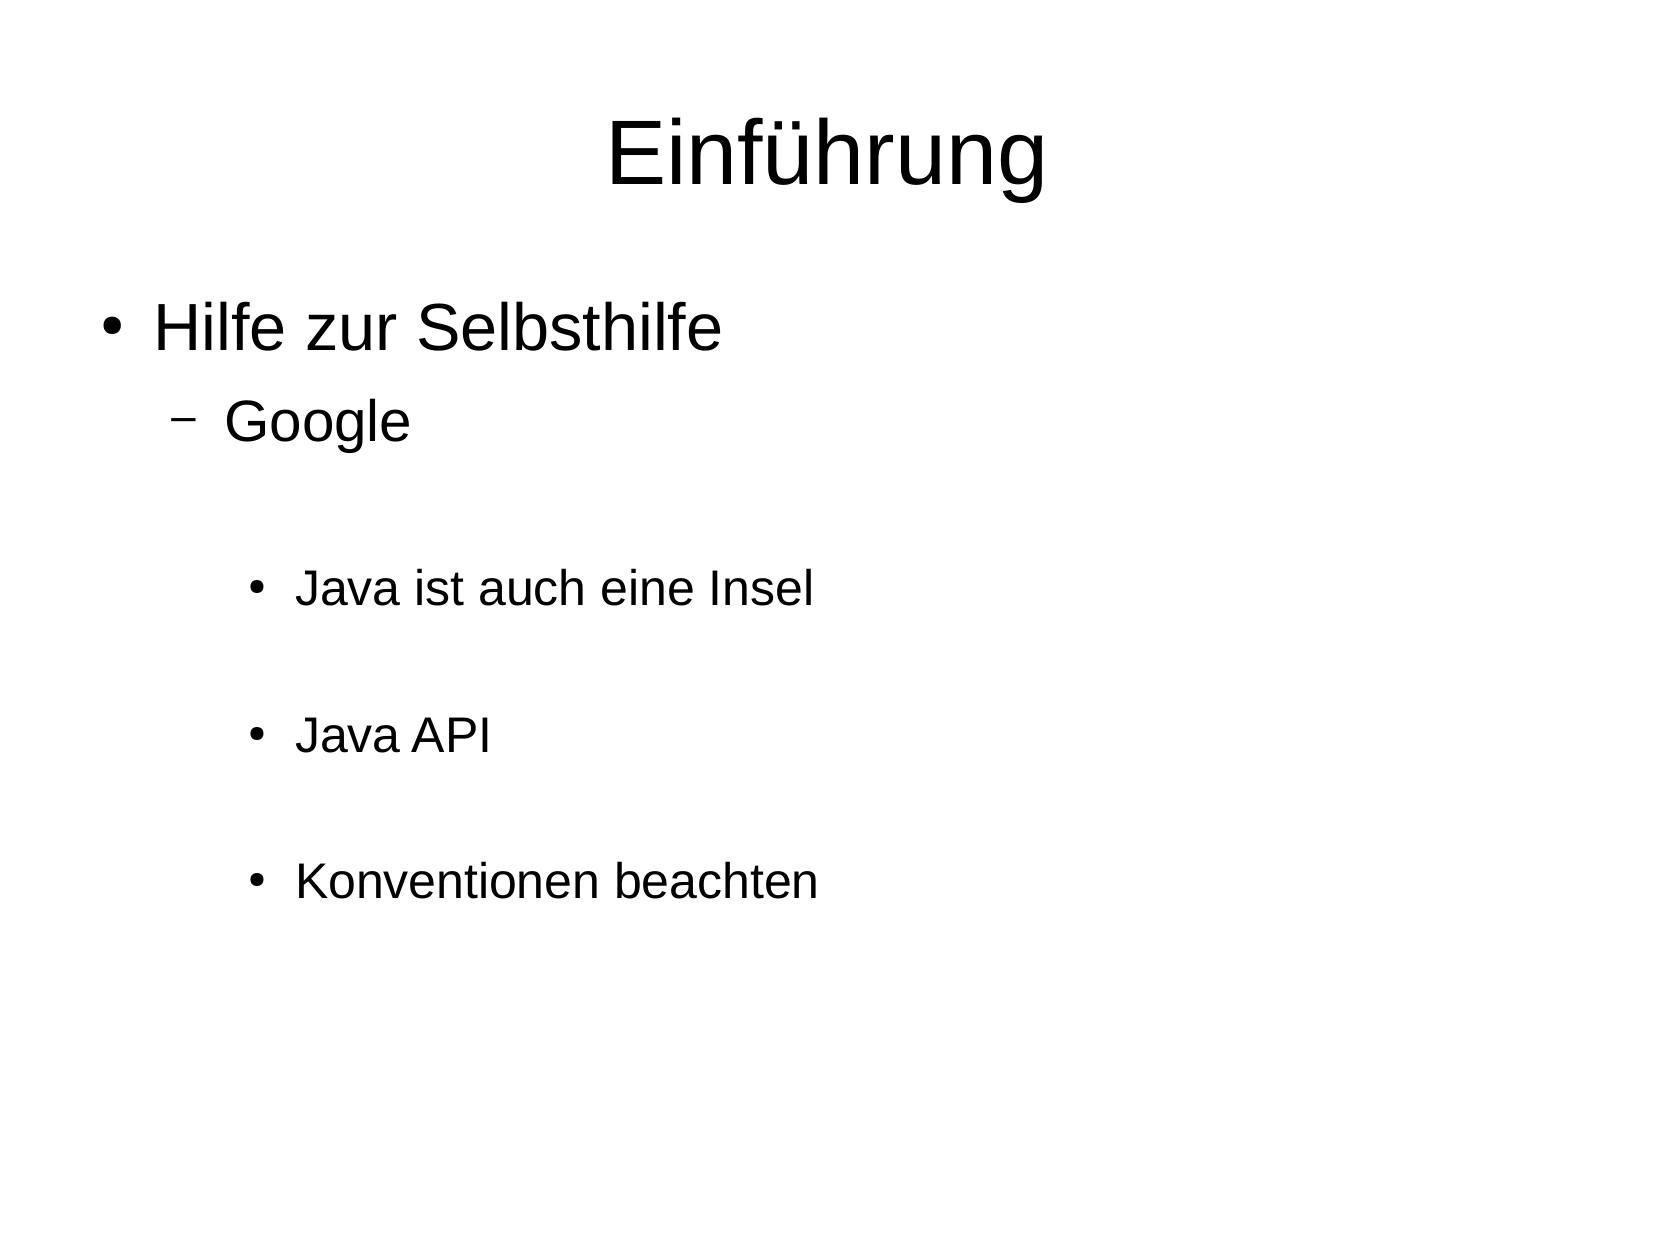

# Einführung
Hilfe zur Selbsthilfe
Google
Java ist auch eine Insel
Java API
Konventionen beachten